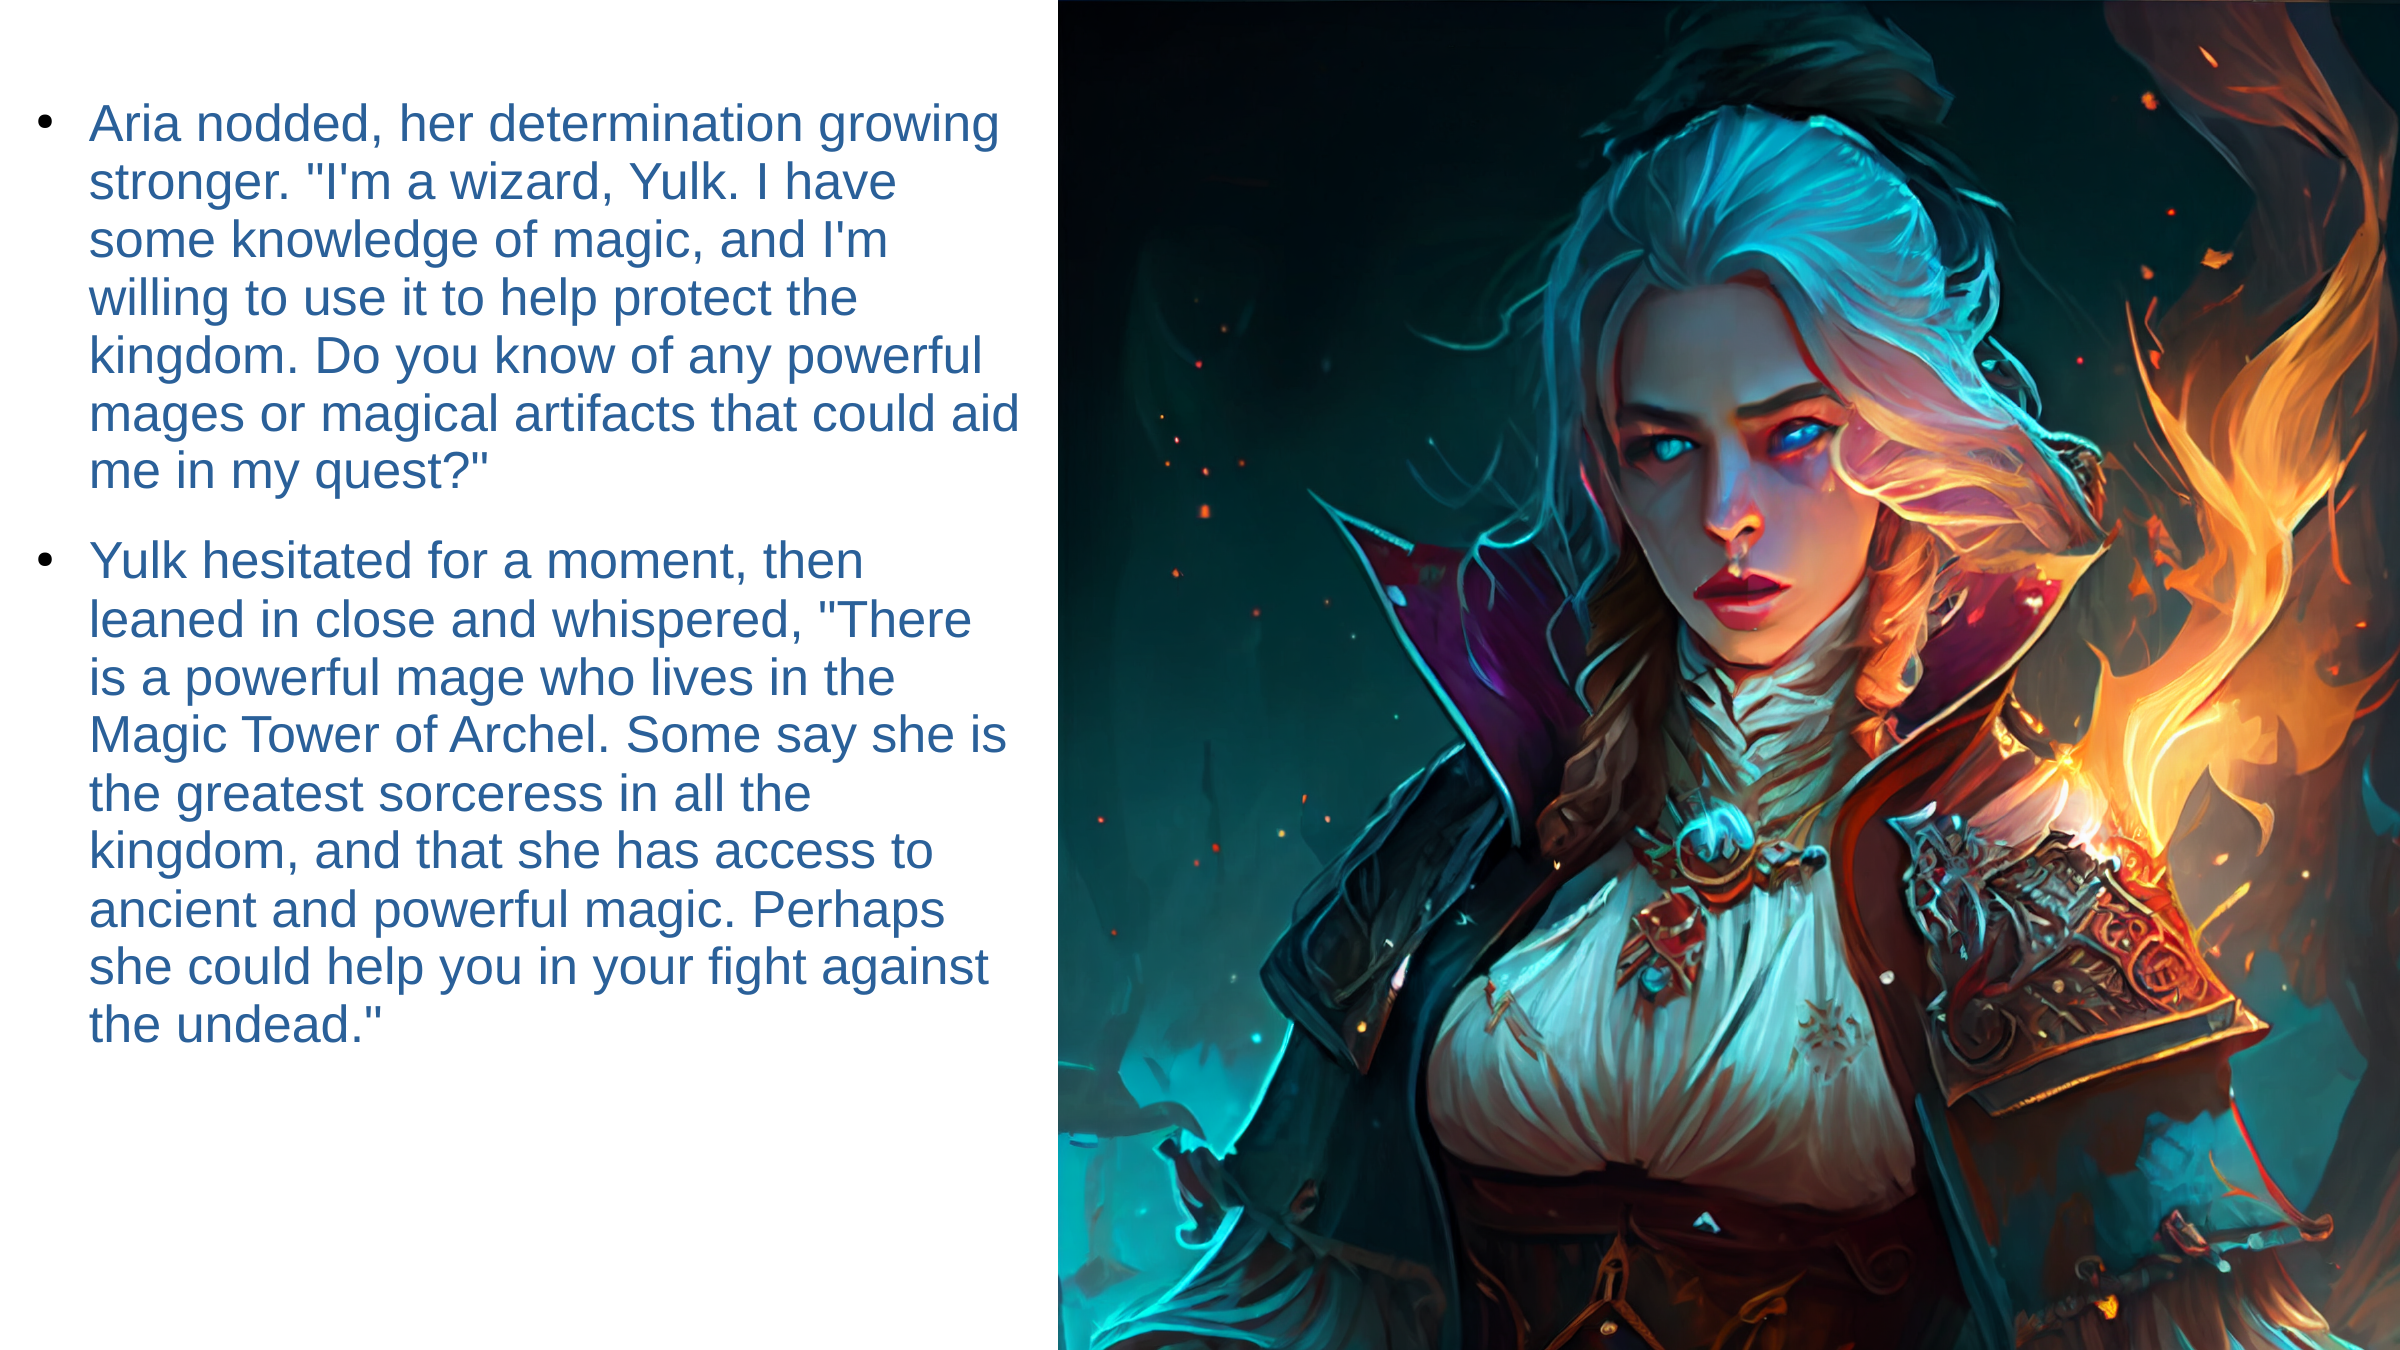

# Aria nodded, her determination growing stronger. "I'm a wizard, Yulk. I have some knowledge of magic, and I'm willing to use it to help protect the kingdom. Do you know of any powerful mages or magical artifacts that could aid me in my quest?"
Yulk hesitated for a moment, then leaned in close and whispered, "There is a powerful mage who lives in the Magic Tower of Archel. Some say she is the greatest sorceress in all the kingdom, and that she has access to ancient and powerful magic. Perhaps she could help you in your fight against the undead."